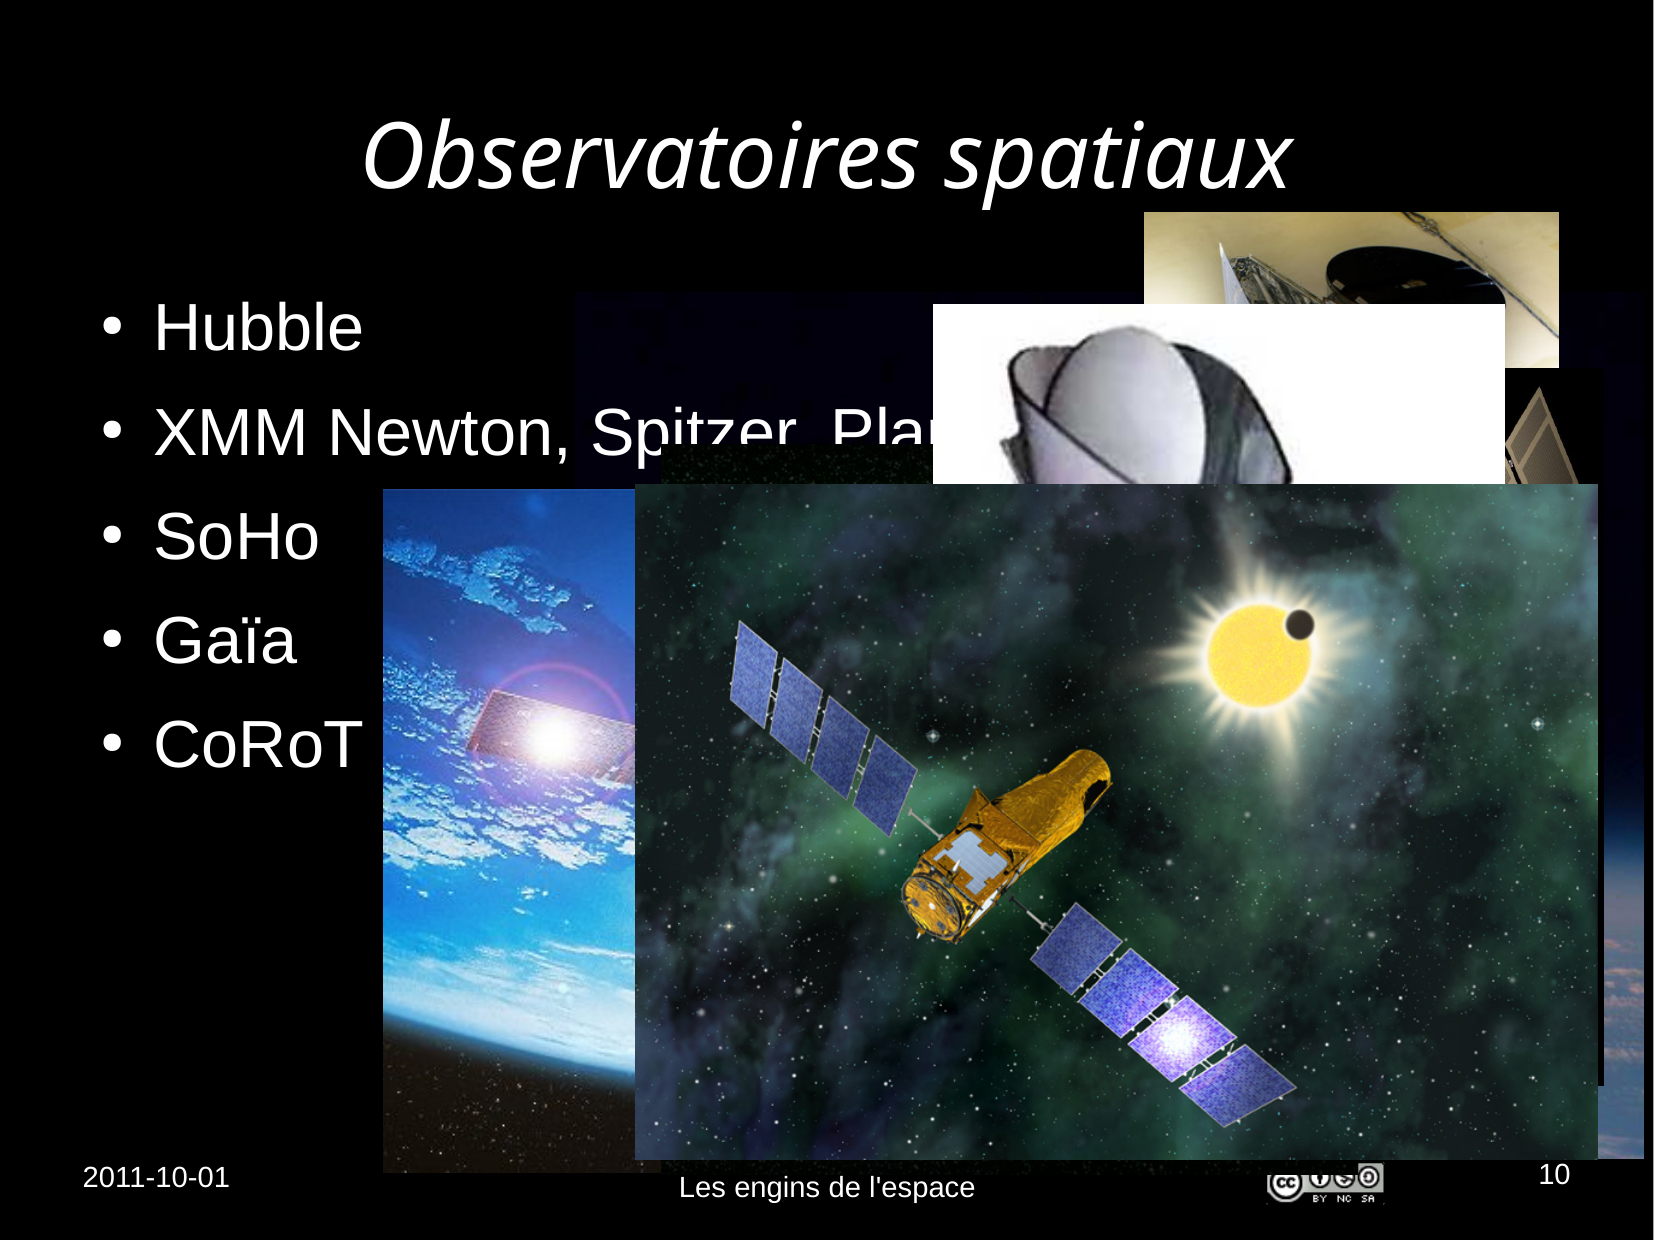

# Observatoires spatiaux
Hubble
XMM Newton, Spitzer, Plank
SoHo
Gaïa
CoRoT
10
2011-10-01
Les engins de l'espace